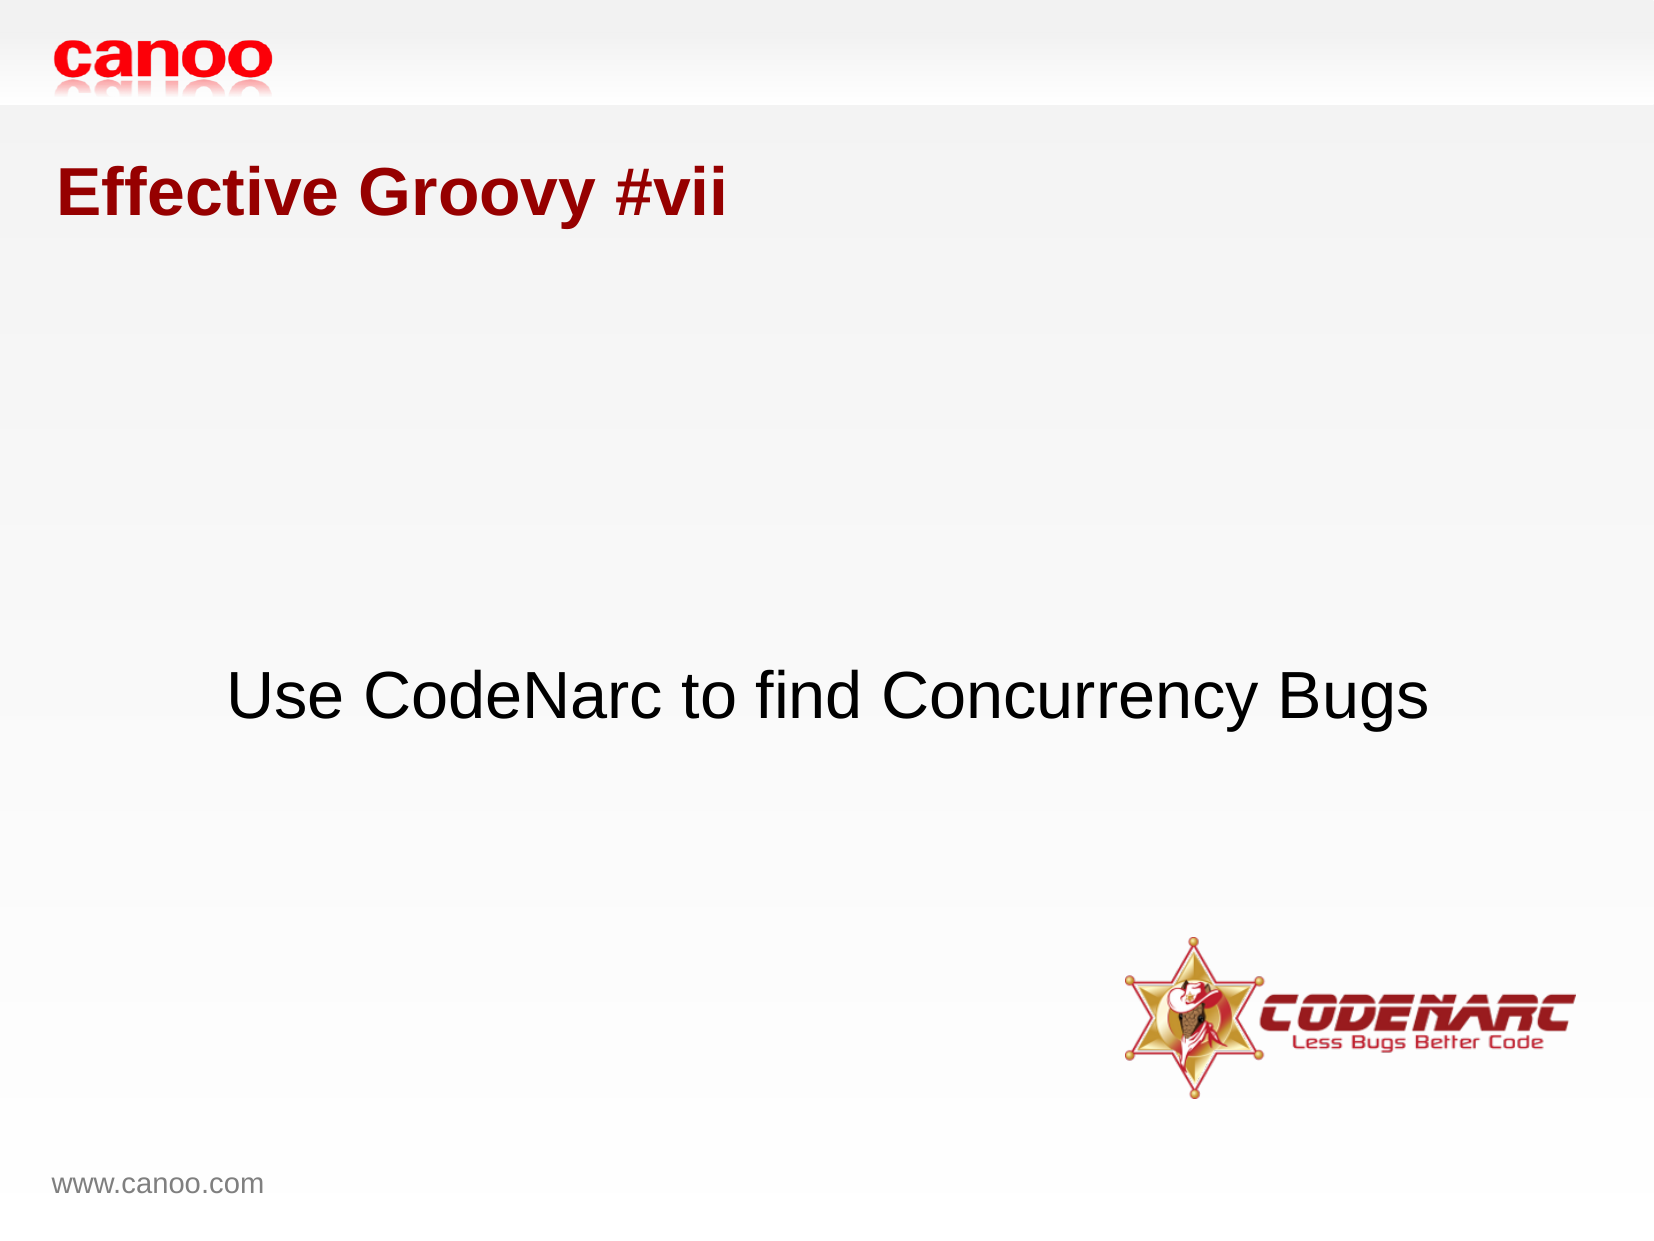

# Effective Groovy #vii
Use CodeNarc to find Concurrency Bugs